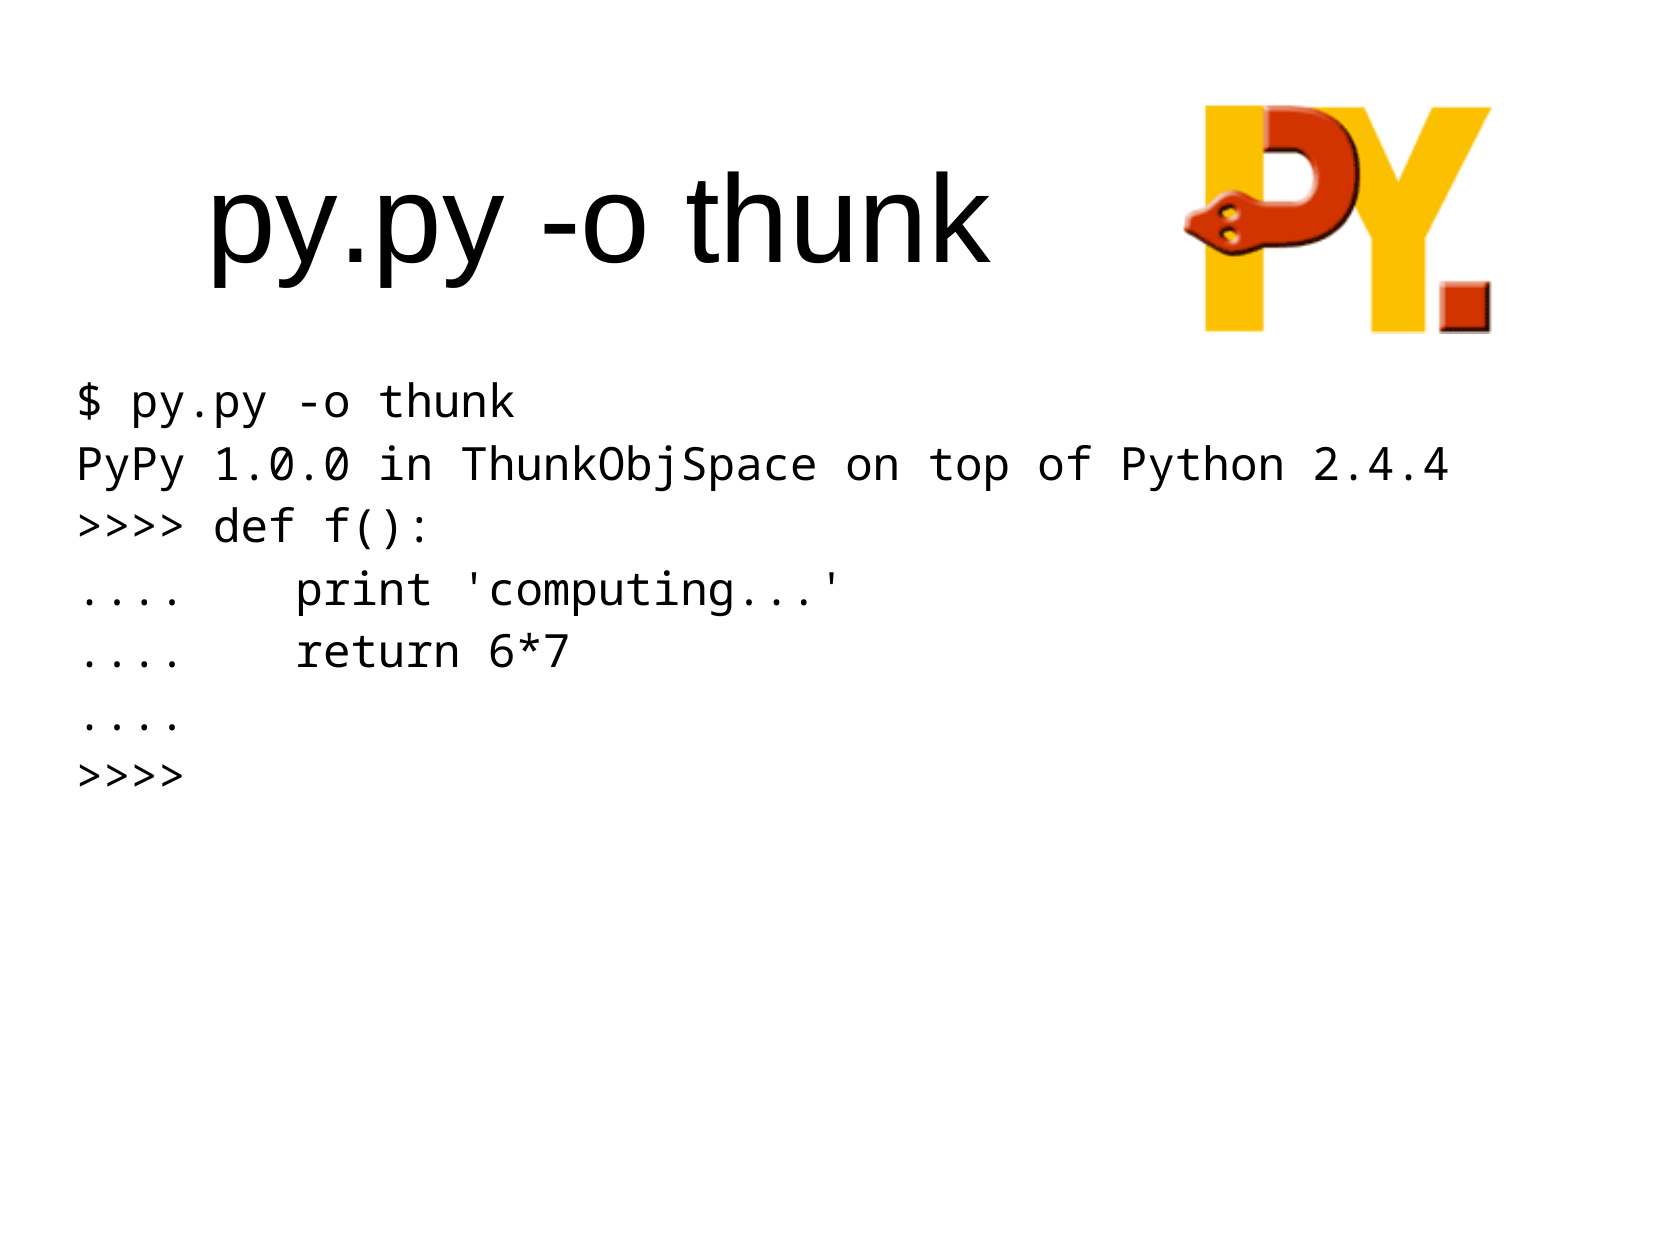

# py.py -o thunk
$ py.py -o thunk
PyPy 1.0.0 in ThunkObjSpace on top of Python 2.4.4
>>>> def f():
.... print 'computing...'
.... return 6*7
....
>>>>